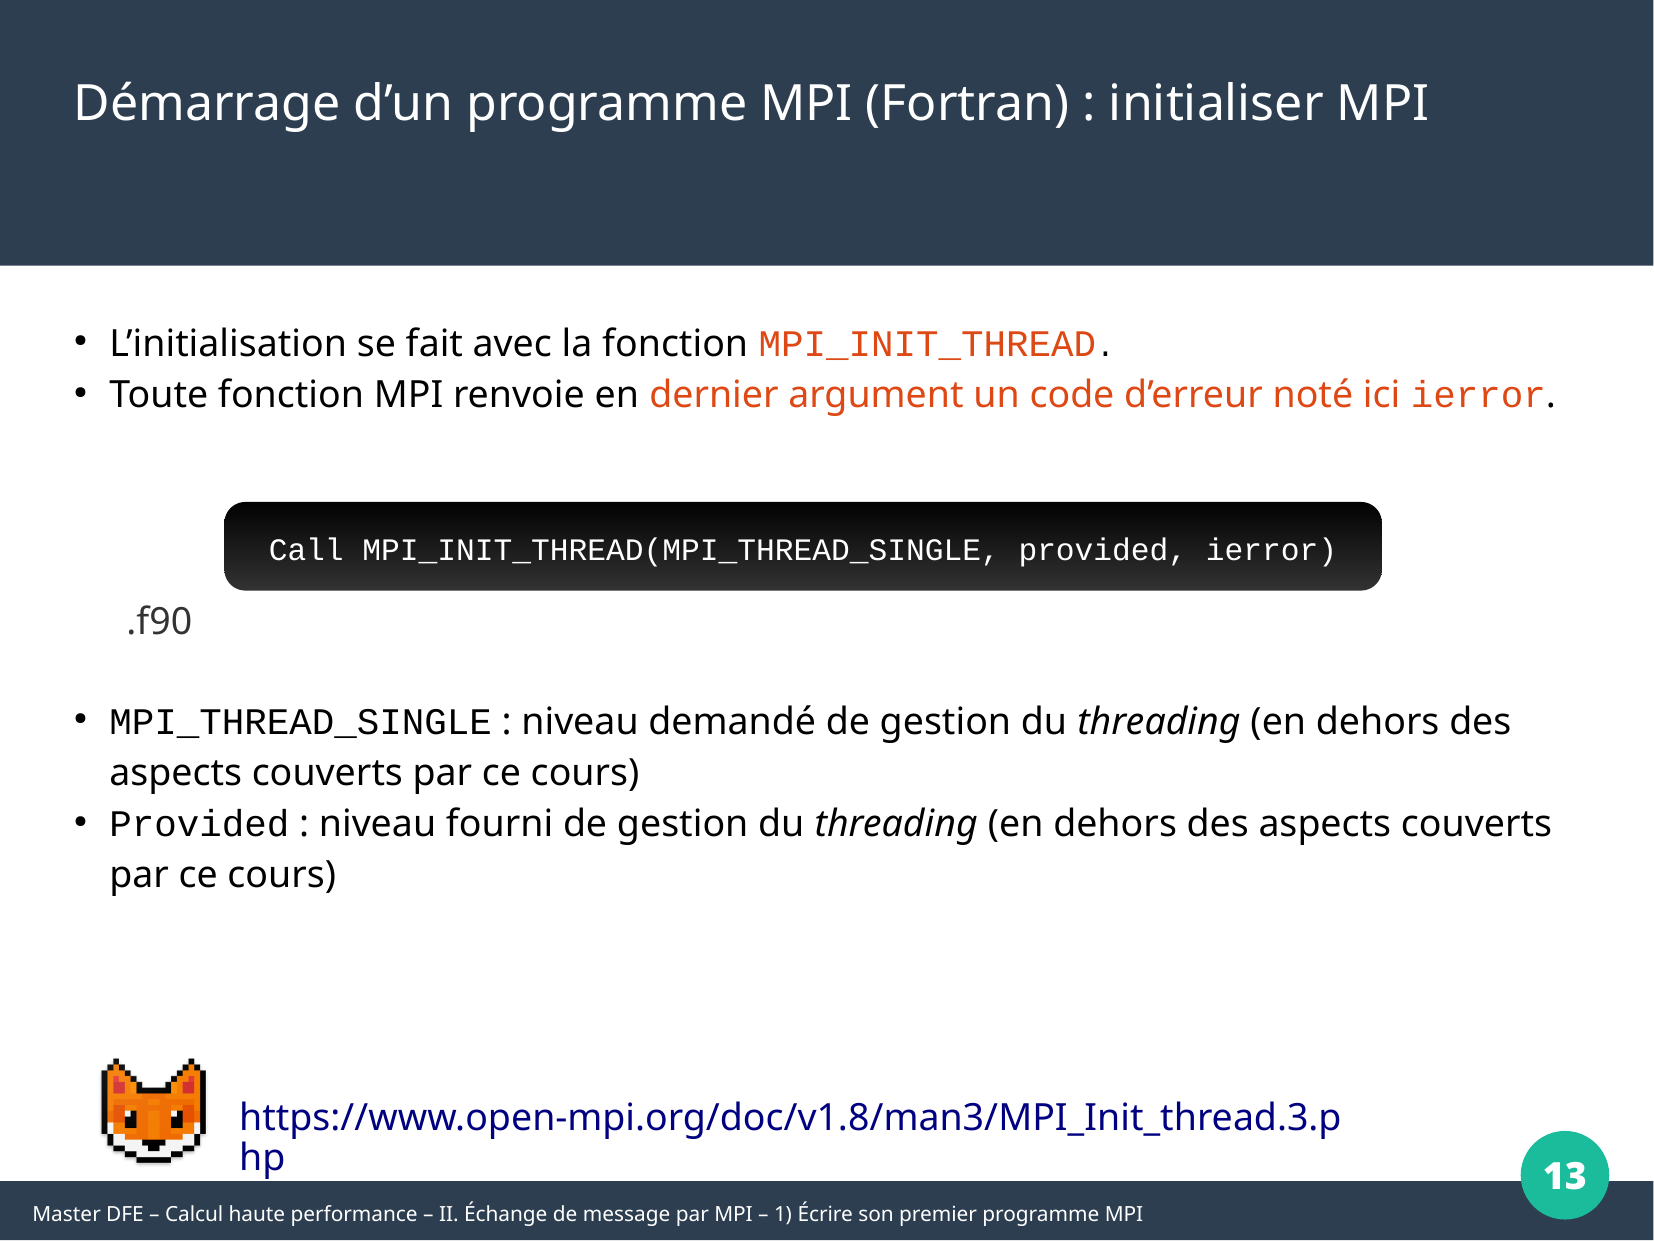

Démarrage d’un programme MPI (Fortran) : initialiser MPI
L’initialisation se fait avec la fonction MPI_INIT_THREAD.
Toute fonction MPI renvoie en dernier argument un code d’erreur noté ici ierror.
Call MPI_INIT_THREAD(MPI_THREAD_SINGLE, provided, ierror)
.f90
MPI_THREAD_SINGLE : niveau demandé de gestion du threading (en dehors des aspects couverts par ce cours)
Provided : niveau fourni de gestion du threading (en dehors des aspects couverts par ce cours)
https://www.open-mpi.org/doc/v1.8/man3/MPI_Init_thread.3.php
13
Master DFE – Calcul haute performance – II. Échange de message par MPI – 1) Écrire son premier programme MPI